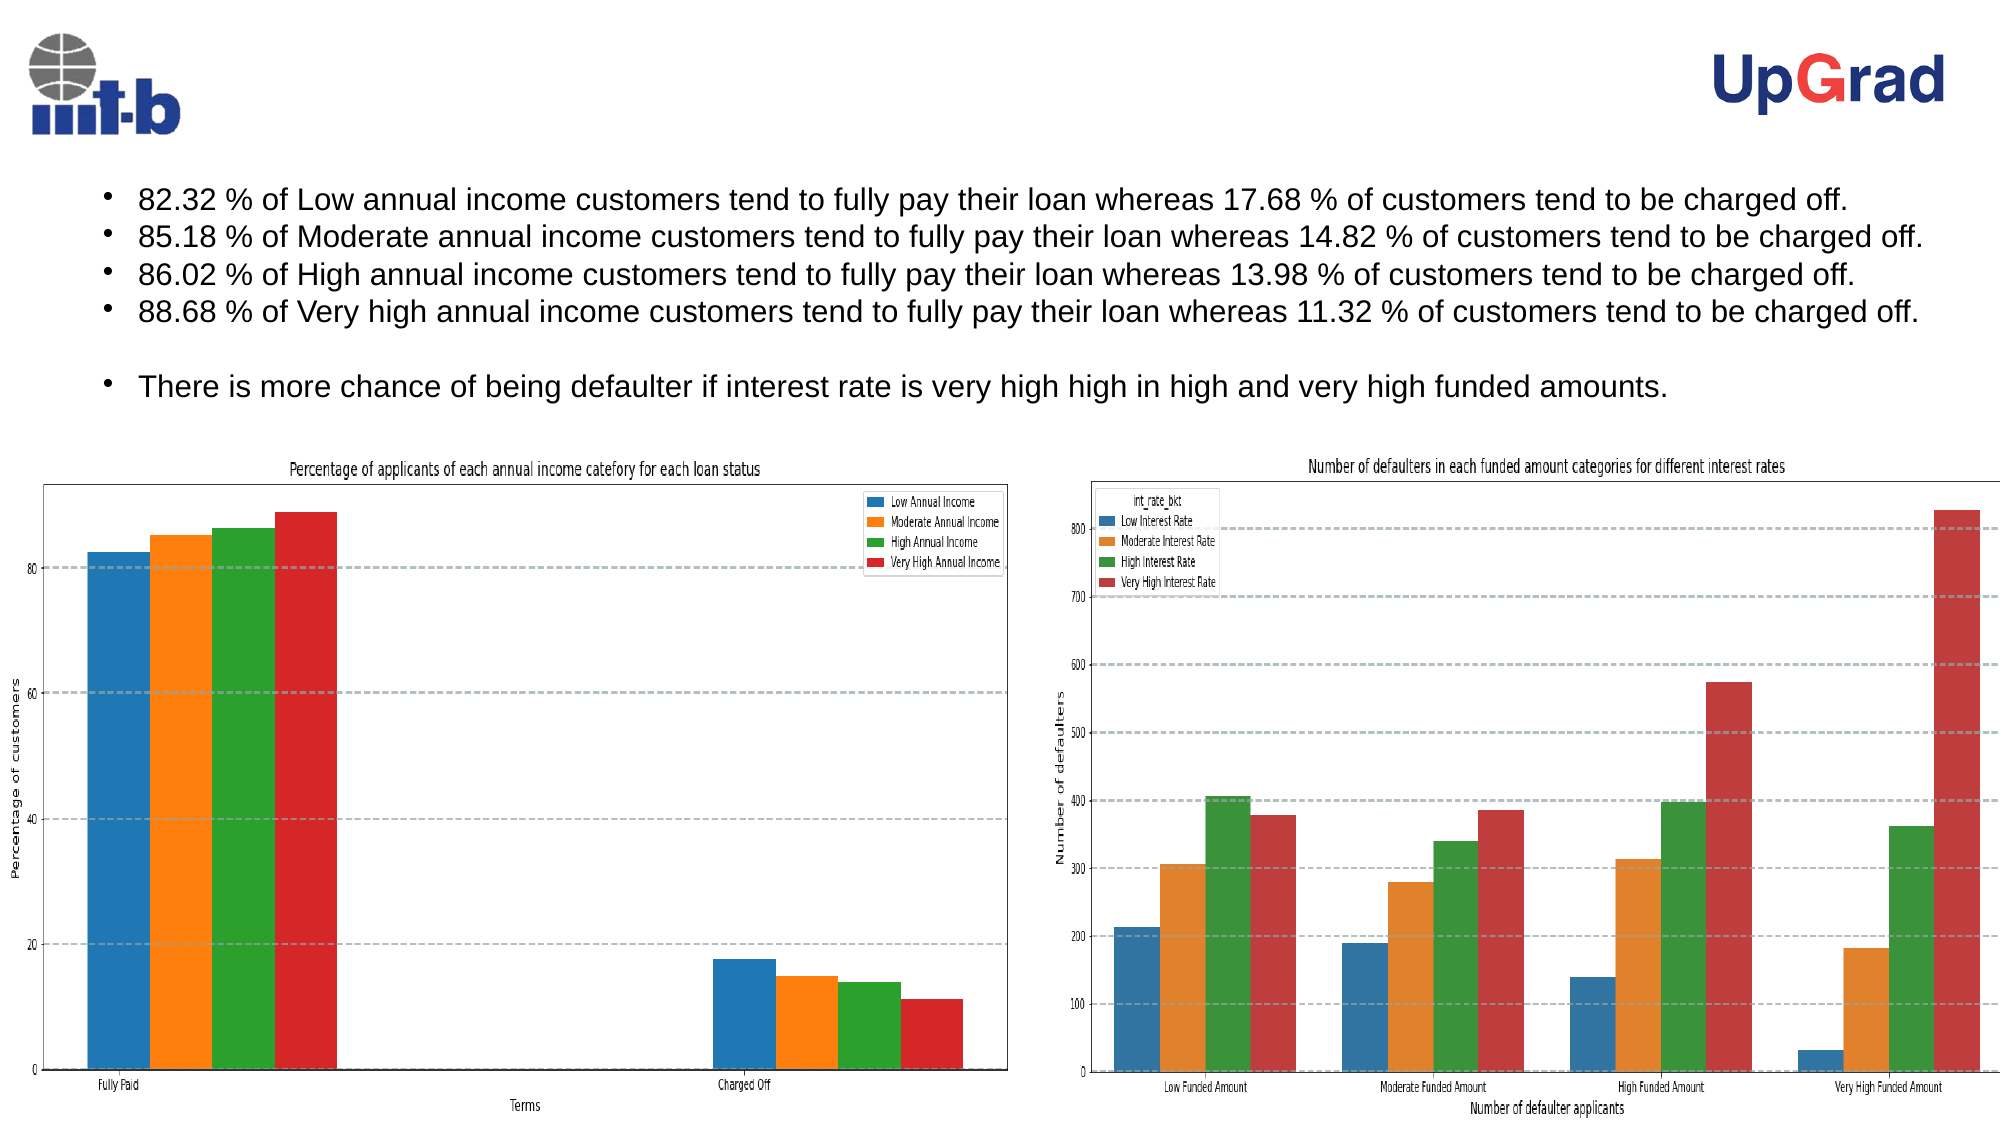

82.32 % of Low annual income customers tend to fully pay their loan whereas 17.68 % of customers tend to be charged off.
85.18 % of Moderate annual income customers tend to fully pay their loan whereas 14.82 % of customers tend to be charged off.
86.02 % of High annual income customers tend to fully pay their loan whereas 13.98 % of customers tend to be charged off.
88.68 % of Very high annual income customers tend to fully pay their loan whereas 11.32 % of customers tend to be charged off.
There is more chance of being defaulter if interest rate is very high high in high and very high funded amounts.